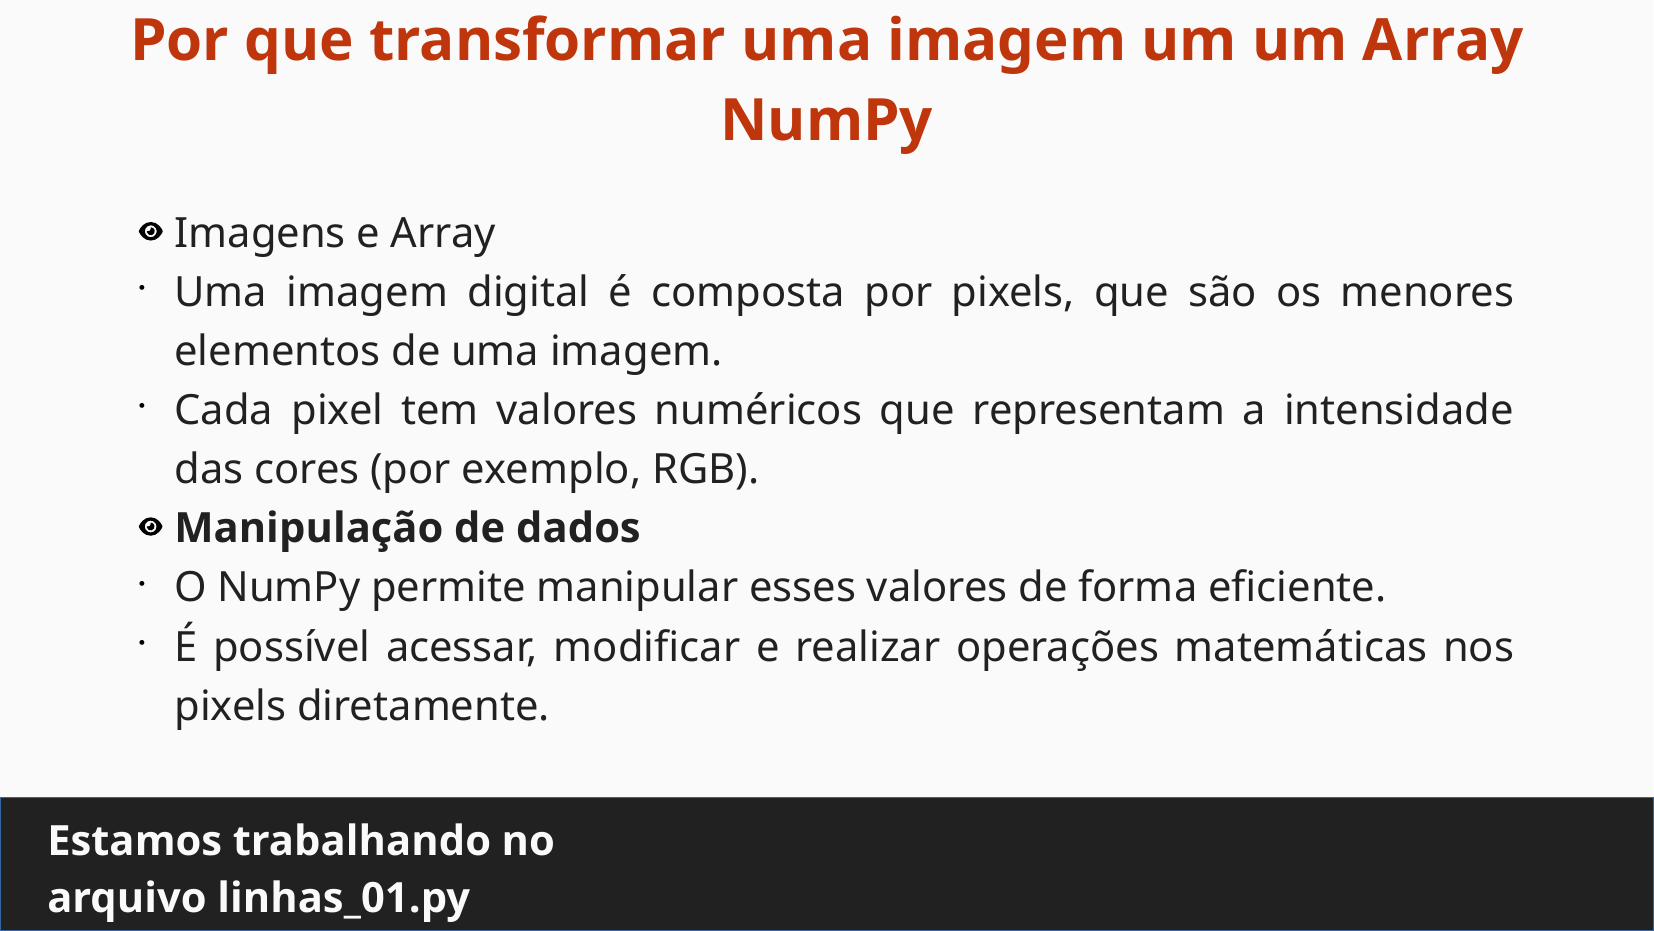

Por que transformar uma imagem um um Array NumPy
# Imagens e Array
Uma imagem digital é composta por pixels, que são os menores elementos de uma imagem.
Cada pixel tem valores numéricos que representam a intensidade das cores (por exemplo, RGB).
Manipulação de dados
O NumPy permite manipular esses valores de forma eficiente.
É possível acessar, modificar e realizar operações matemáticas nos pixels diretamente.
Estamos trabalhando no arquivo linhas_01.py